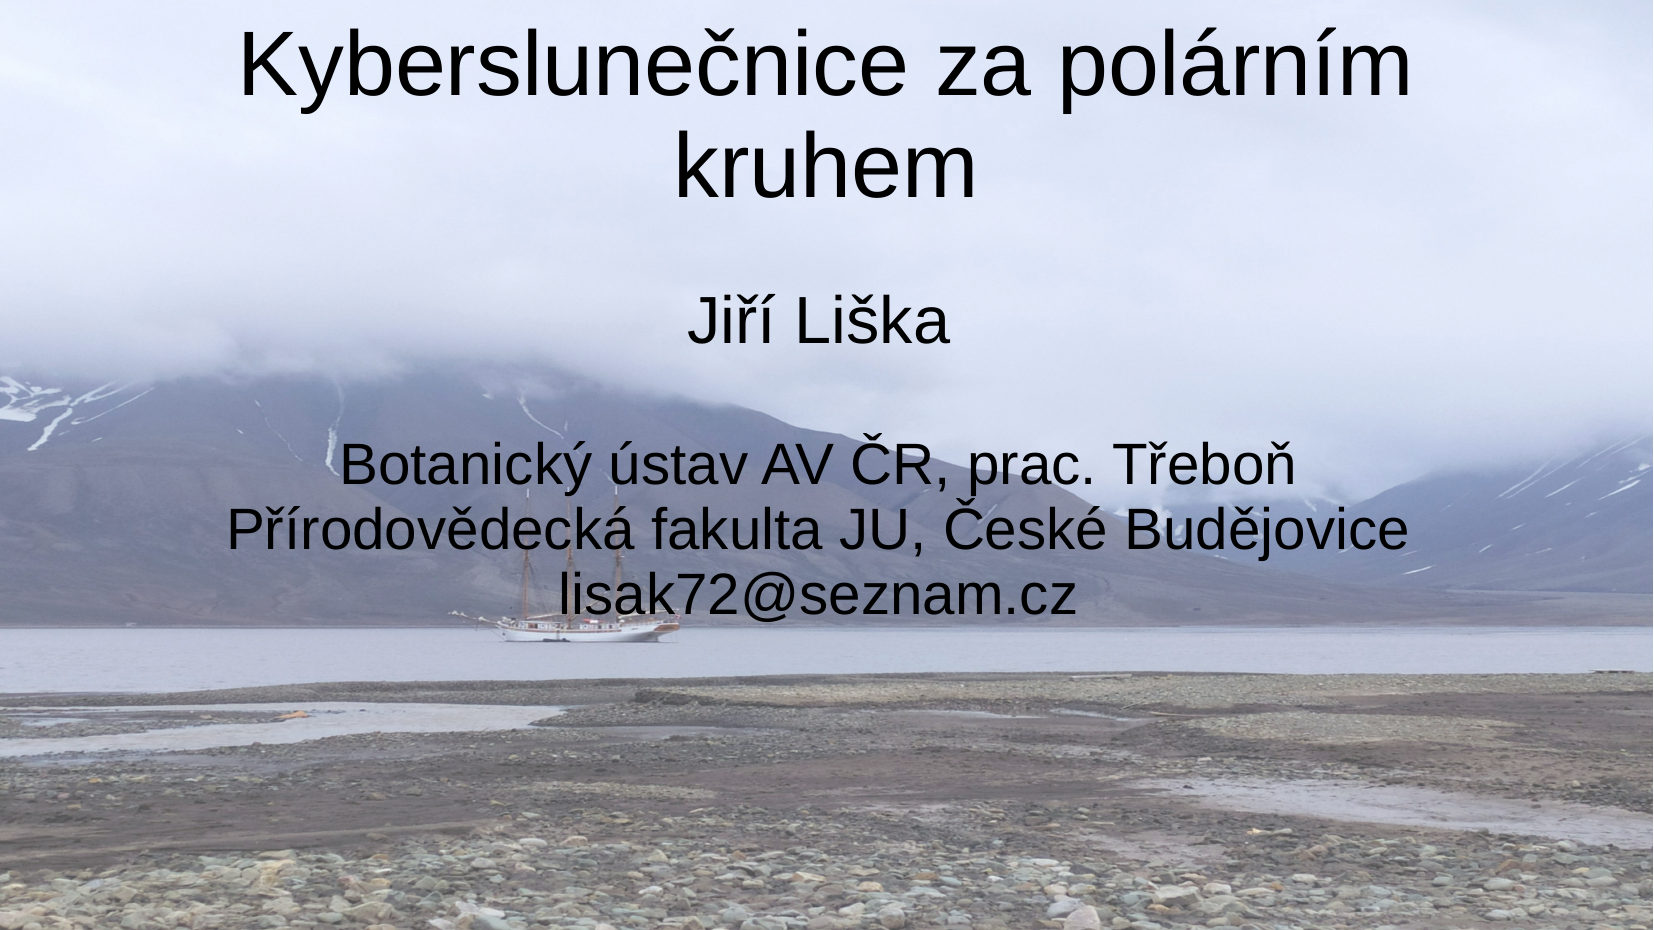

# Kyberslunečnice za polárním kruhem
Jiří Liška
Botanický ústav AV ČR, prac. Třeboň
Přírodovědecká fakulta JU, České Budějovice
lisak72@seznam.cz